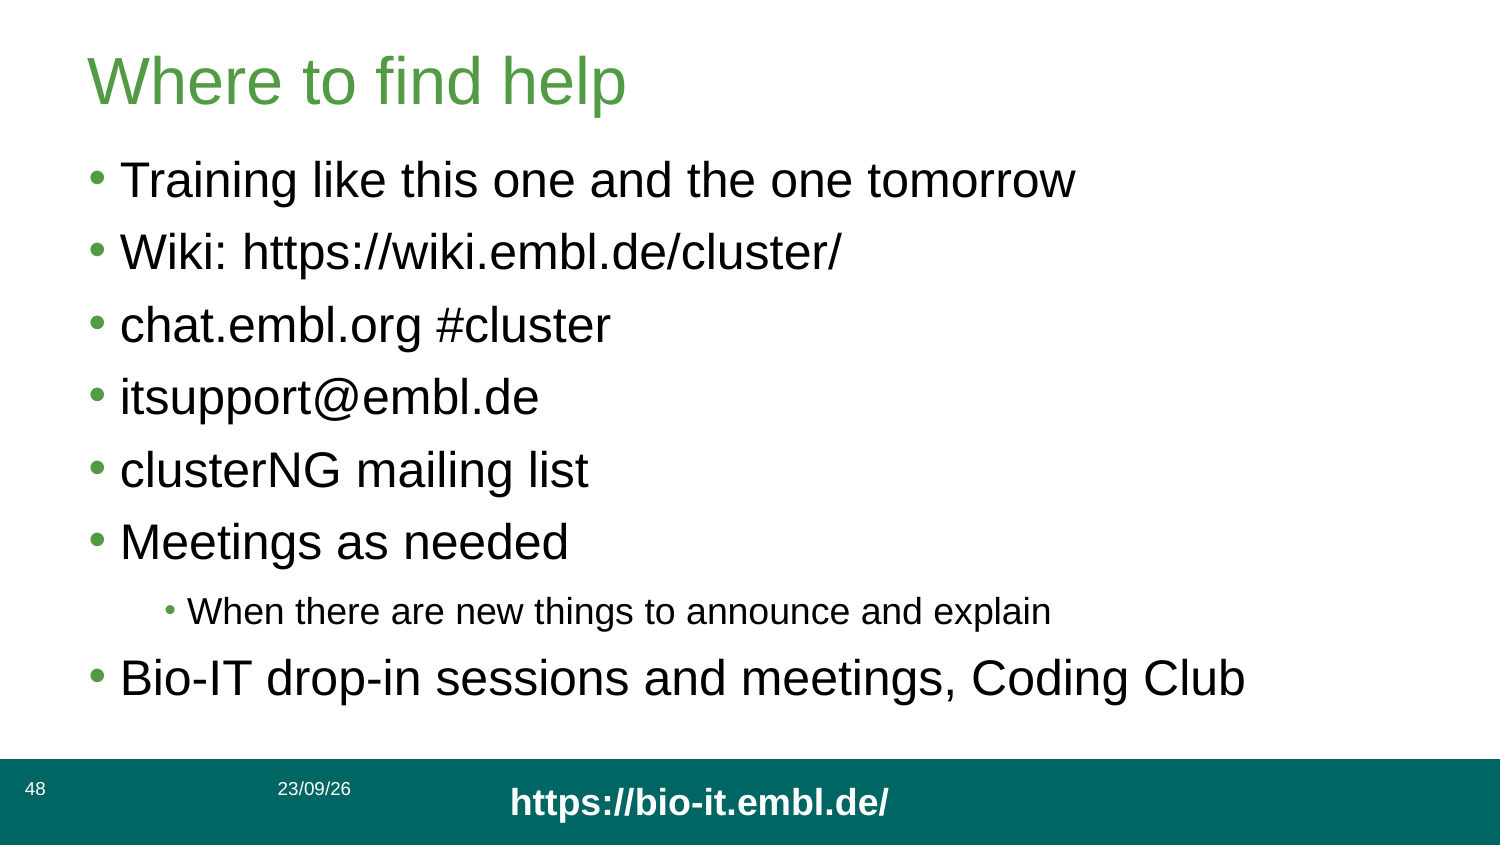

# Where to find help
 Training like this one and the one tomorrow
 Wiki: https://wiki.embl.de/cluster/
 chat.embl.org #cluster
 itsupport@embl.de
 clusterNG mailing list
 Meetings as needed
 When there are new things to announce and explain
 Bio-IT drop-in sessions and meetings, Coding Club
https://bio-it.embl.de/